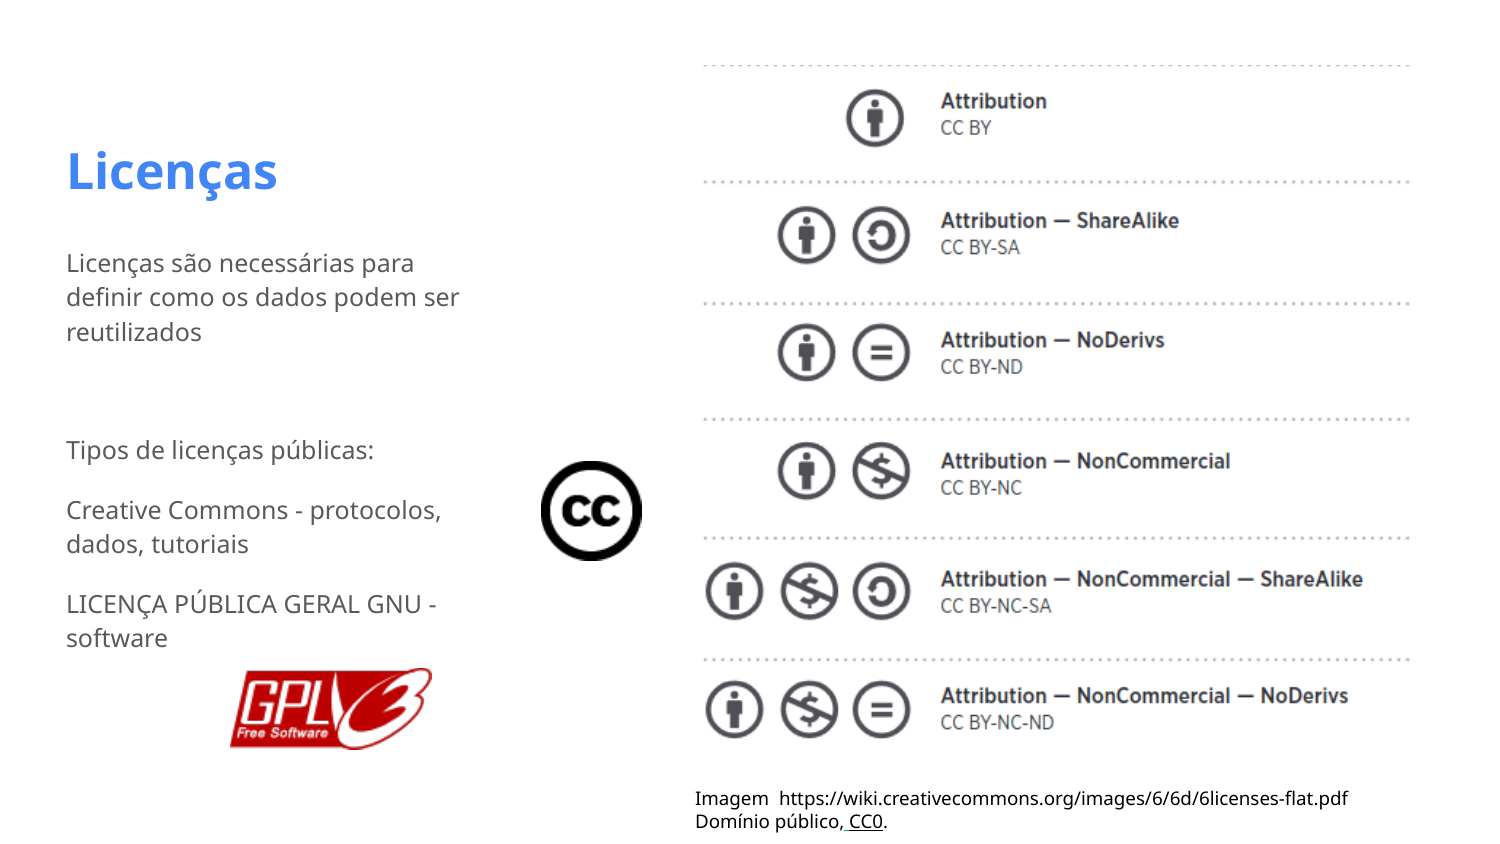

# Licenças
Licenças são necessárias para definir como os dados podem ser reutilizados
Tipos de licenças públicas:
Creative Commons - protocolos, dados, tutoriais
LICENÇA PÚBLICA GERAL GNU - software
Imagem https://wiki.creativecommons.org/images/6/6d/6licenses-flat.pdf
Domínio público, CC0.